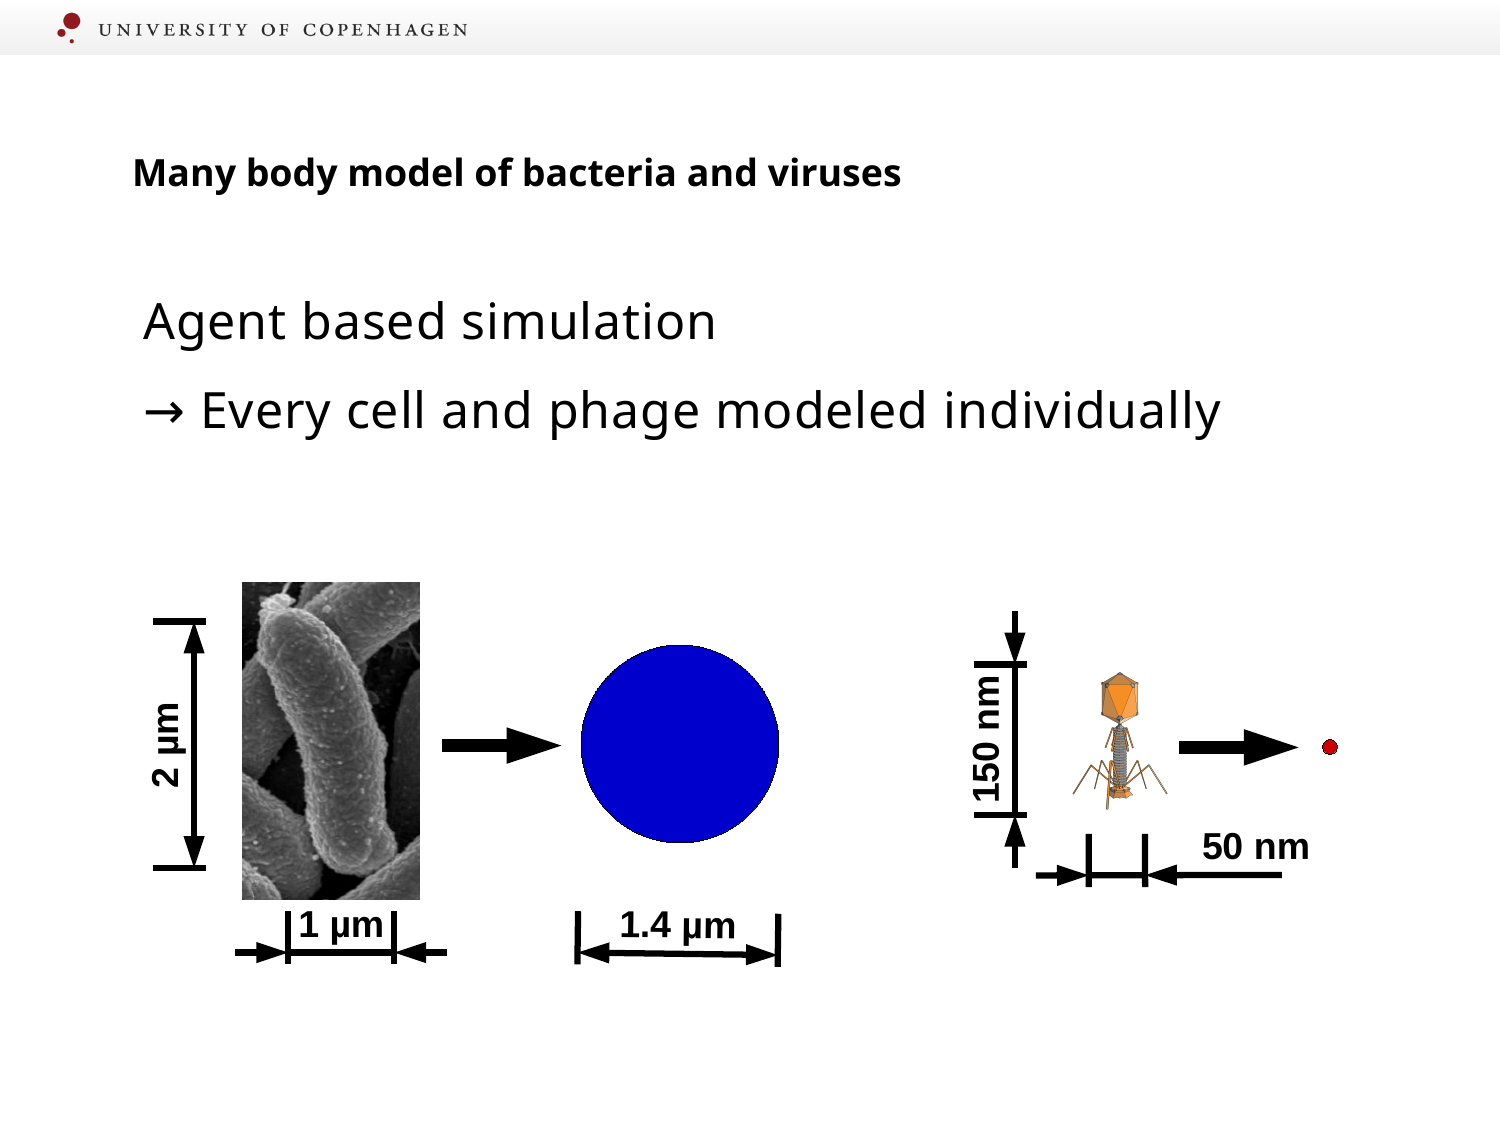

Many body model of bacteria and viruses
# Agent based simulation
→ Every cell and phage modeled individually